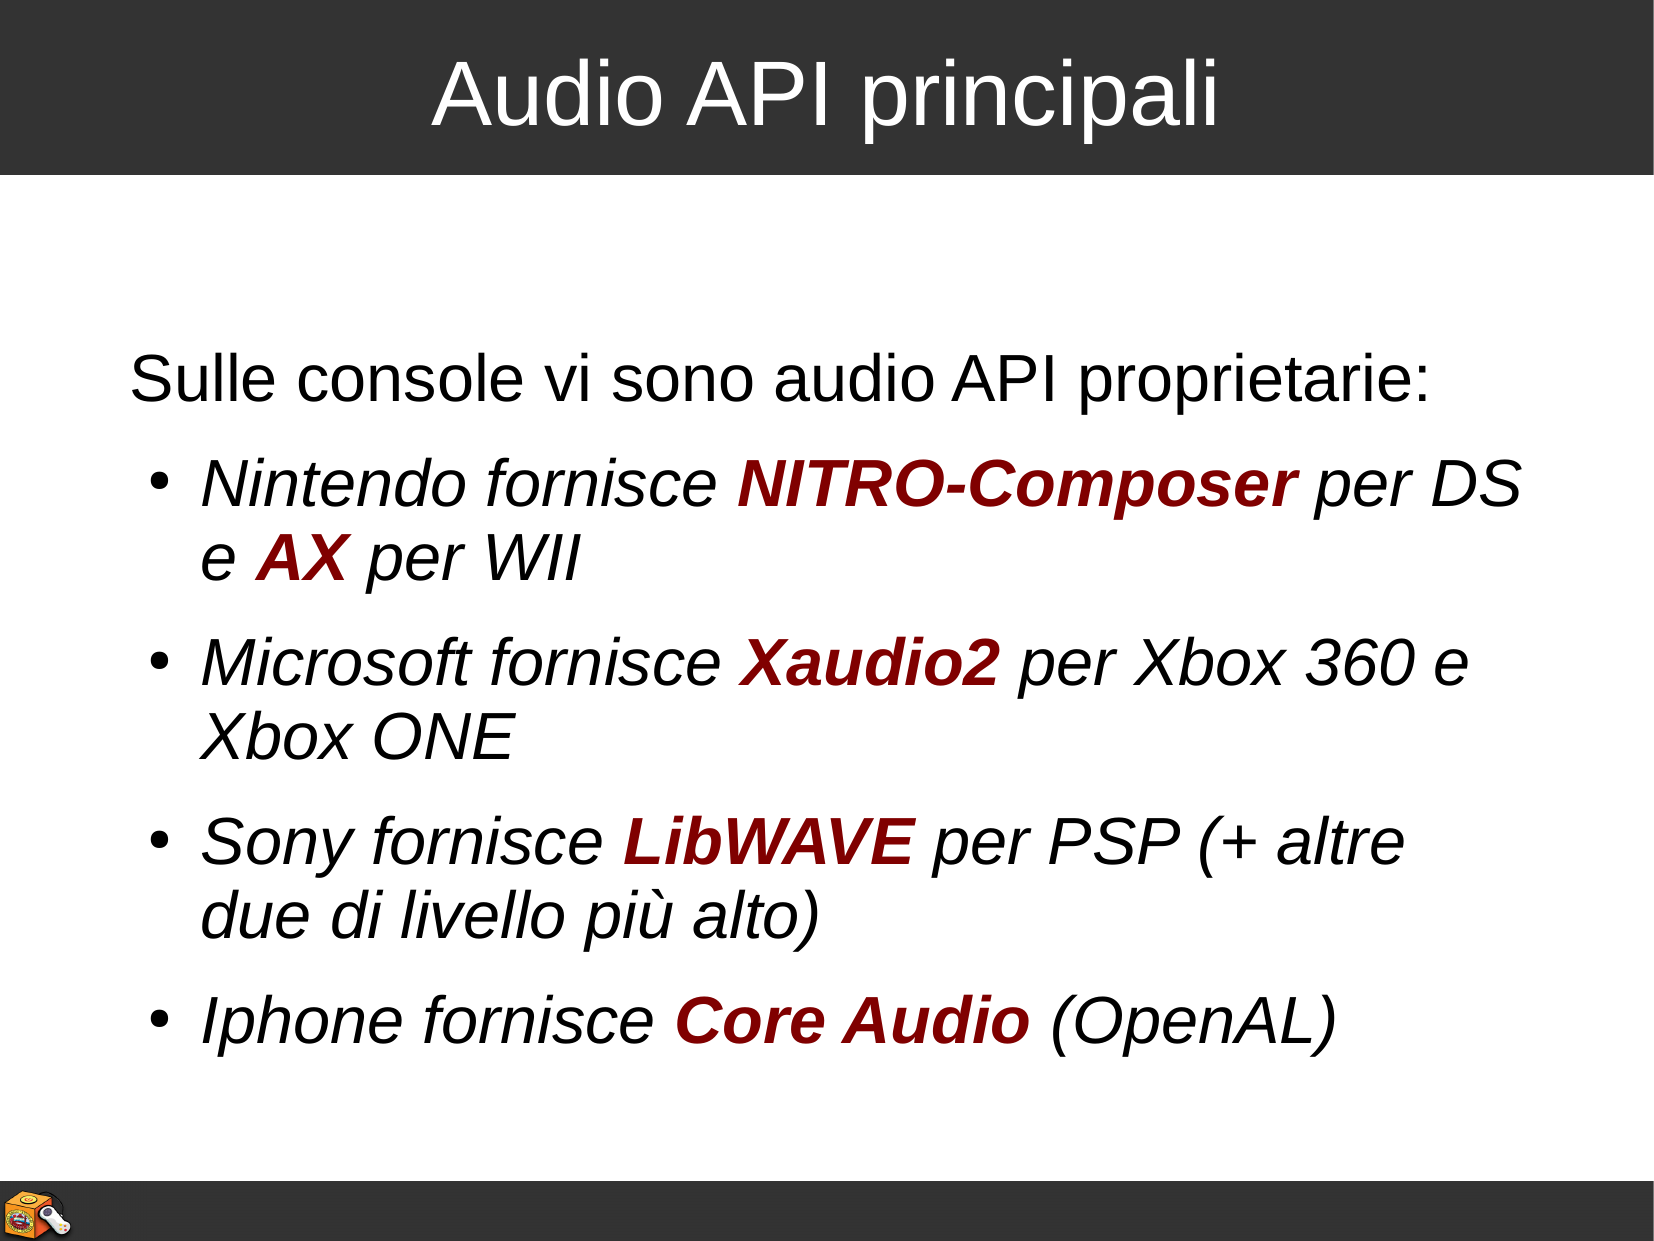

# Audio API principali
Sulle console vi sono audio API proprietarie:
Nintendo fornisce NITRO-Composer per DS e AX per WII
Microsoft fornisce Xaudio2 per Xbox 360 e Xbox ONE
Sony fornisce LibWAVE per PSP (+ altre due di livello più alto)
Iphone fornisce Core Audio (OpenAL)